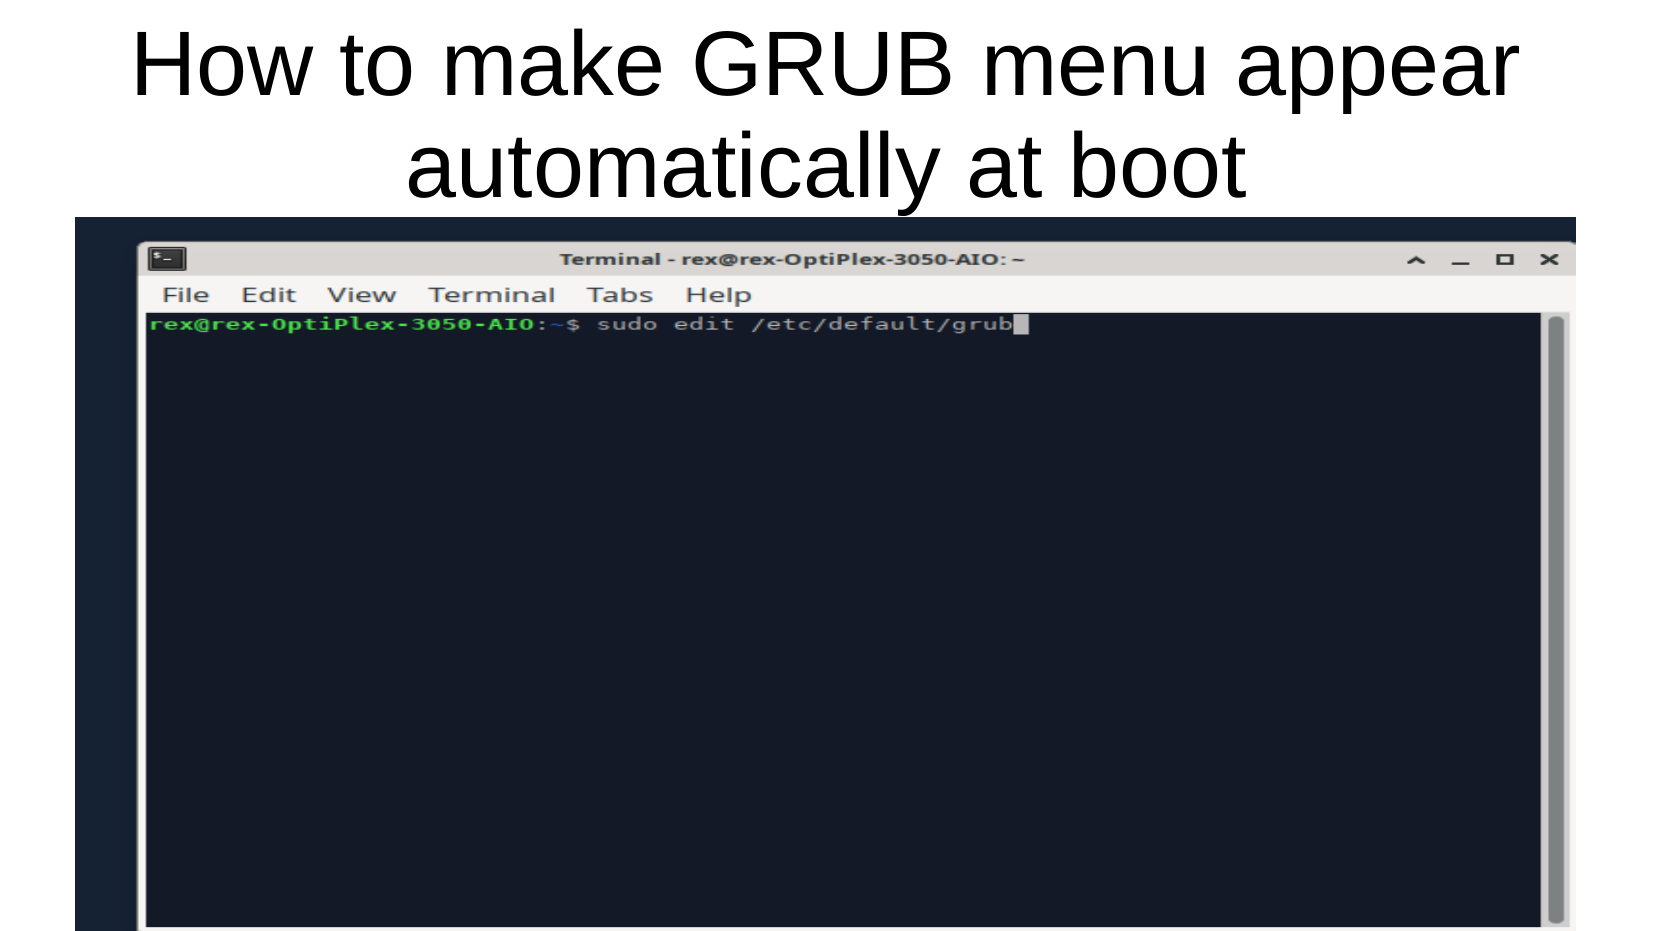

# How to make GRUB menu appear automatically at boot